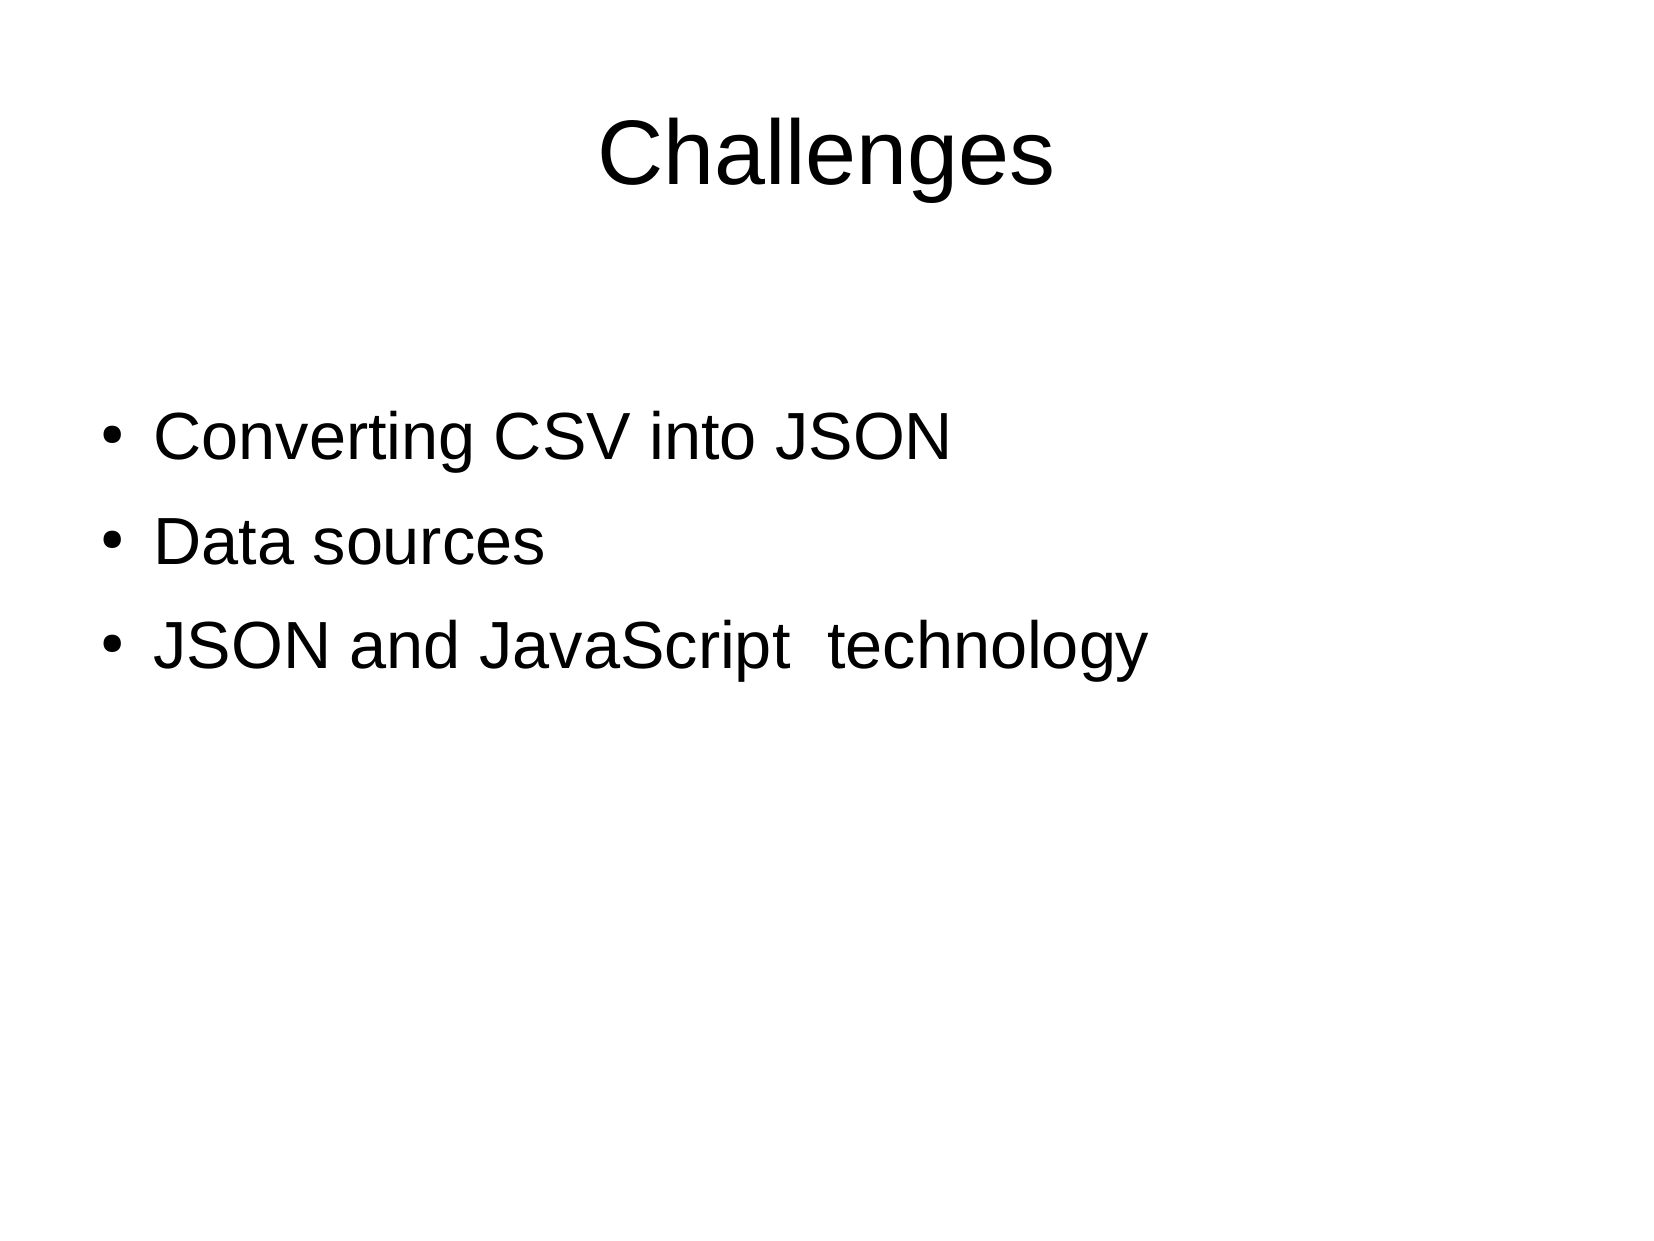

# Challenges
Converting CSV into JSON
Data sources
JSON and JavaScript technology